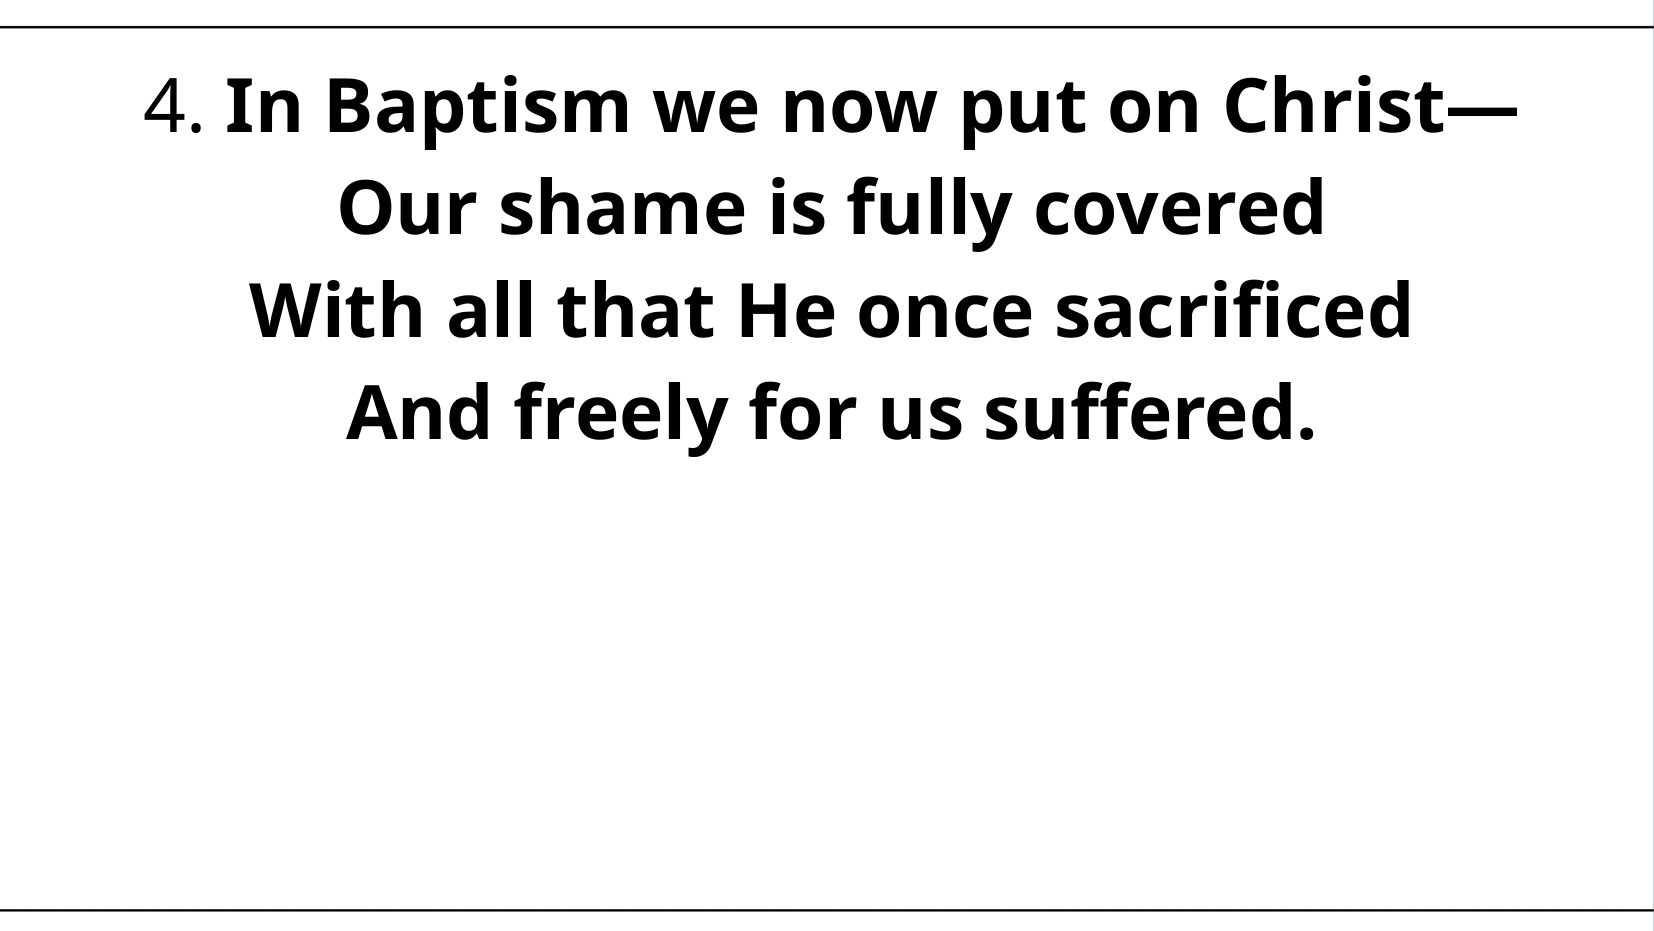

4. In Baptism we now put on Christ—
Our shame is fully covered
With all that He once sacrificed
And freely for us suffered.